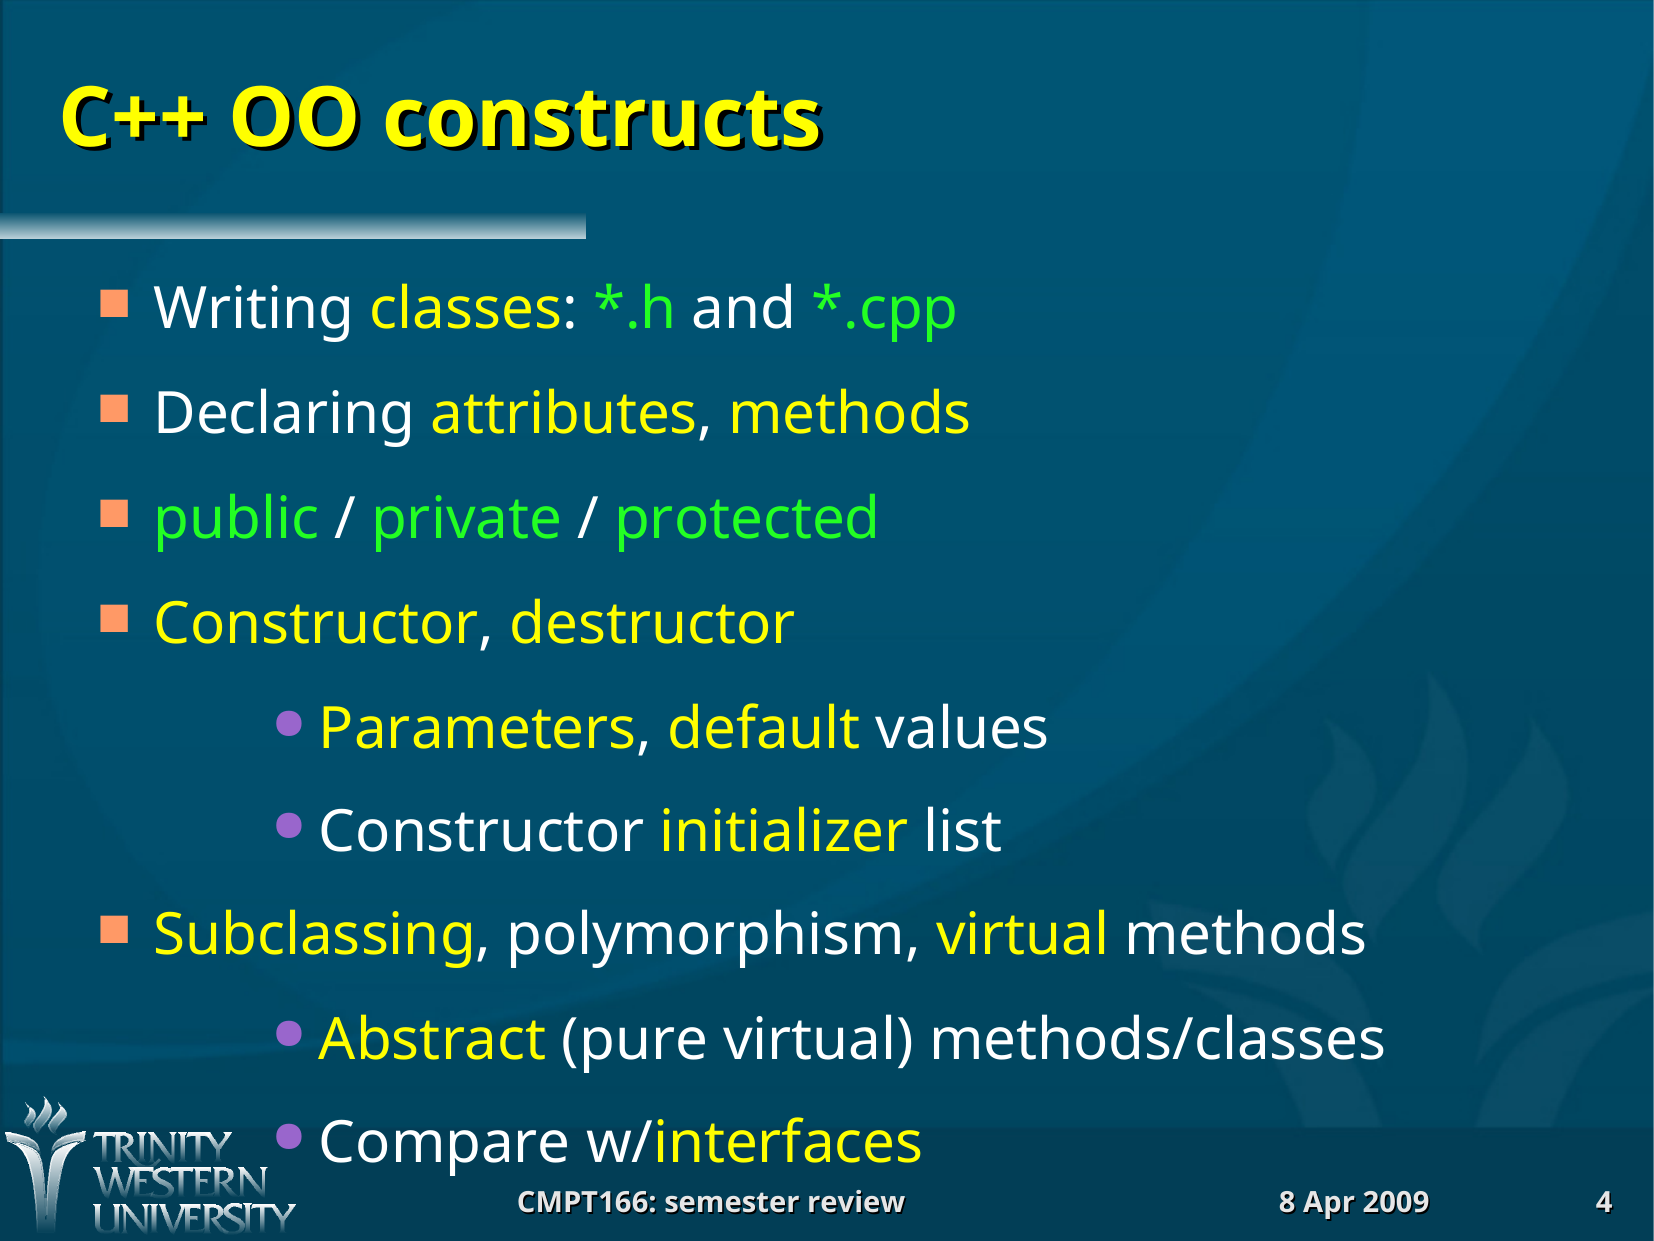

# C++ OO constructs
Writing classes: *.h and *.cpp
Declaring attributes, methods
public / private / protected
Constructor, destructor
Parameters, default values
Constructor initializer list
Subclassing, polymorphism, virtual methods
Abstract (pure virtual) methods/classes
Compare w/interfaces
CMPT166: semester review
8 Apr 2009
4